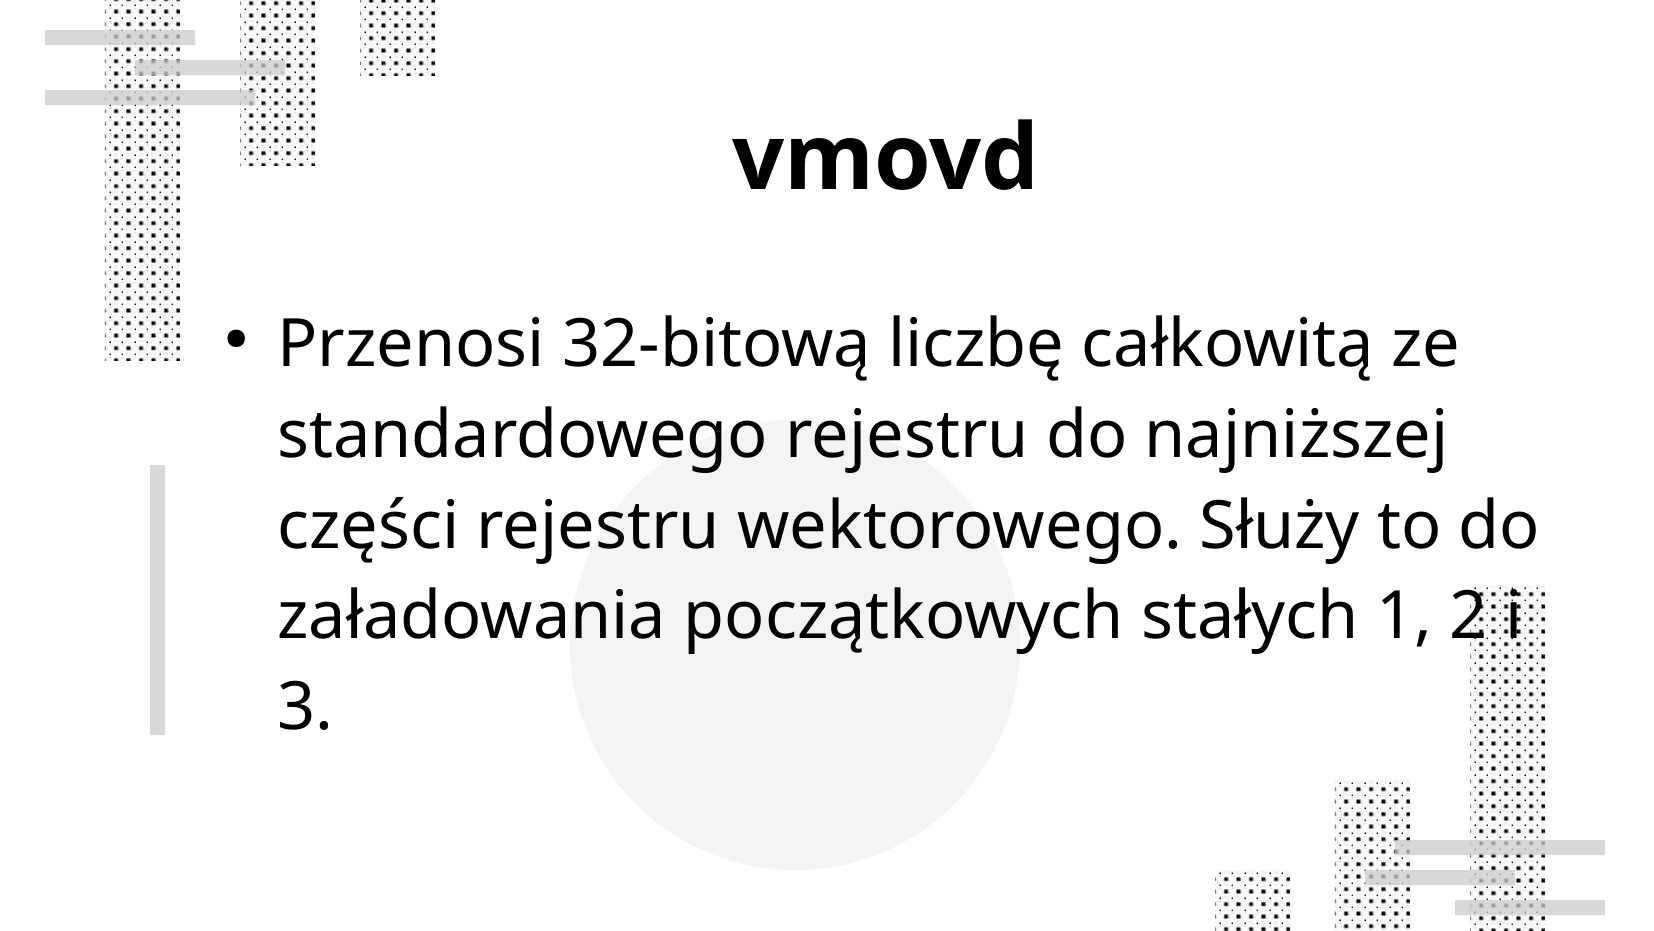

# vmovd
Przenosi 32-bitową liczbę całkowitą ze standardowego rejestru do najniższej części rejestru wektorowego. Służy to do załadowania początkowych stałych 1, 2 i 3.